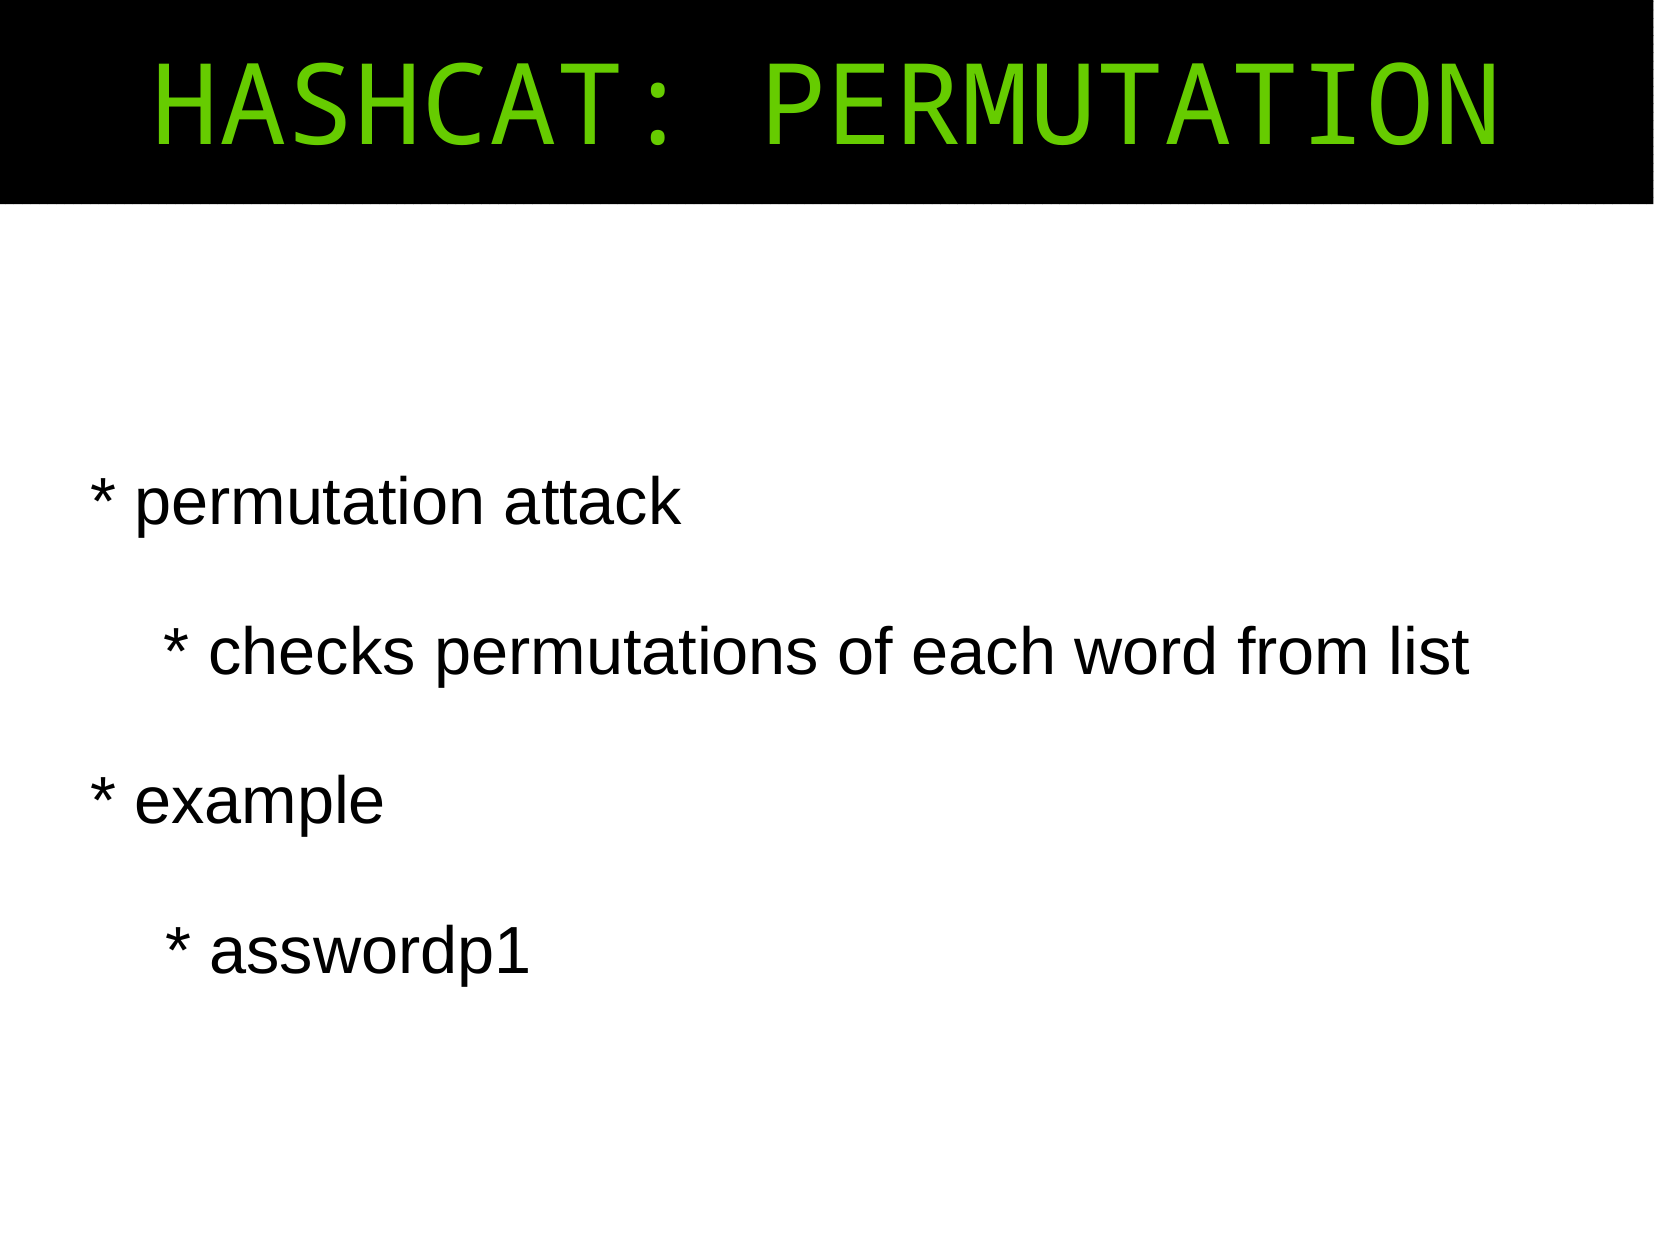

# HASHCAT: PERMUTATION
* permutation attack
 * checks permutations of each word from list
* example
	* asswordp1